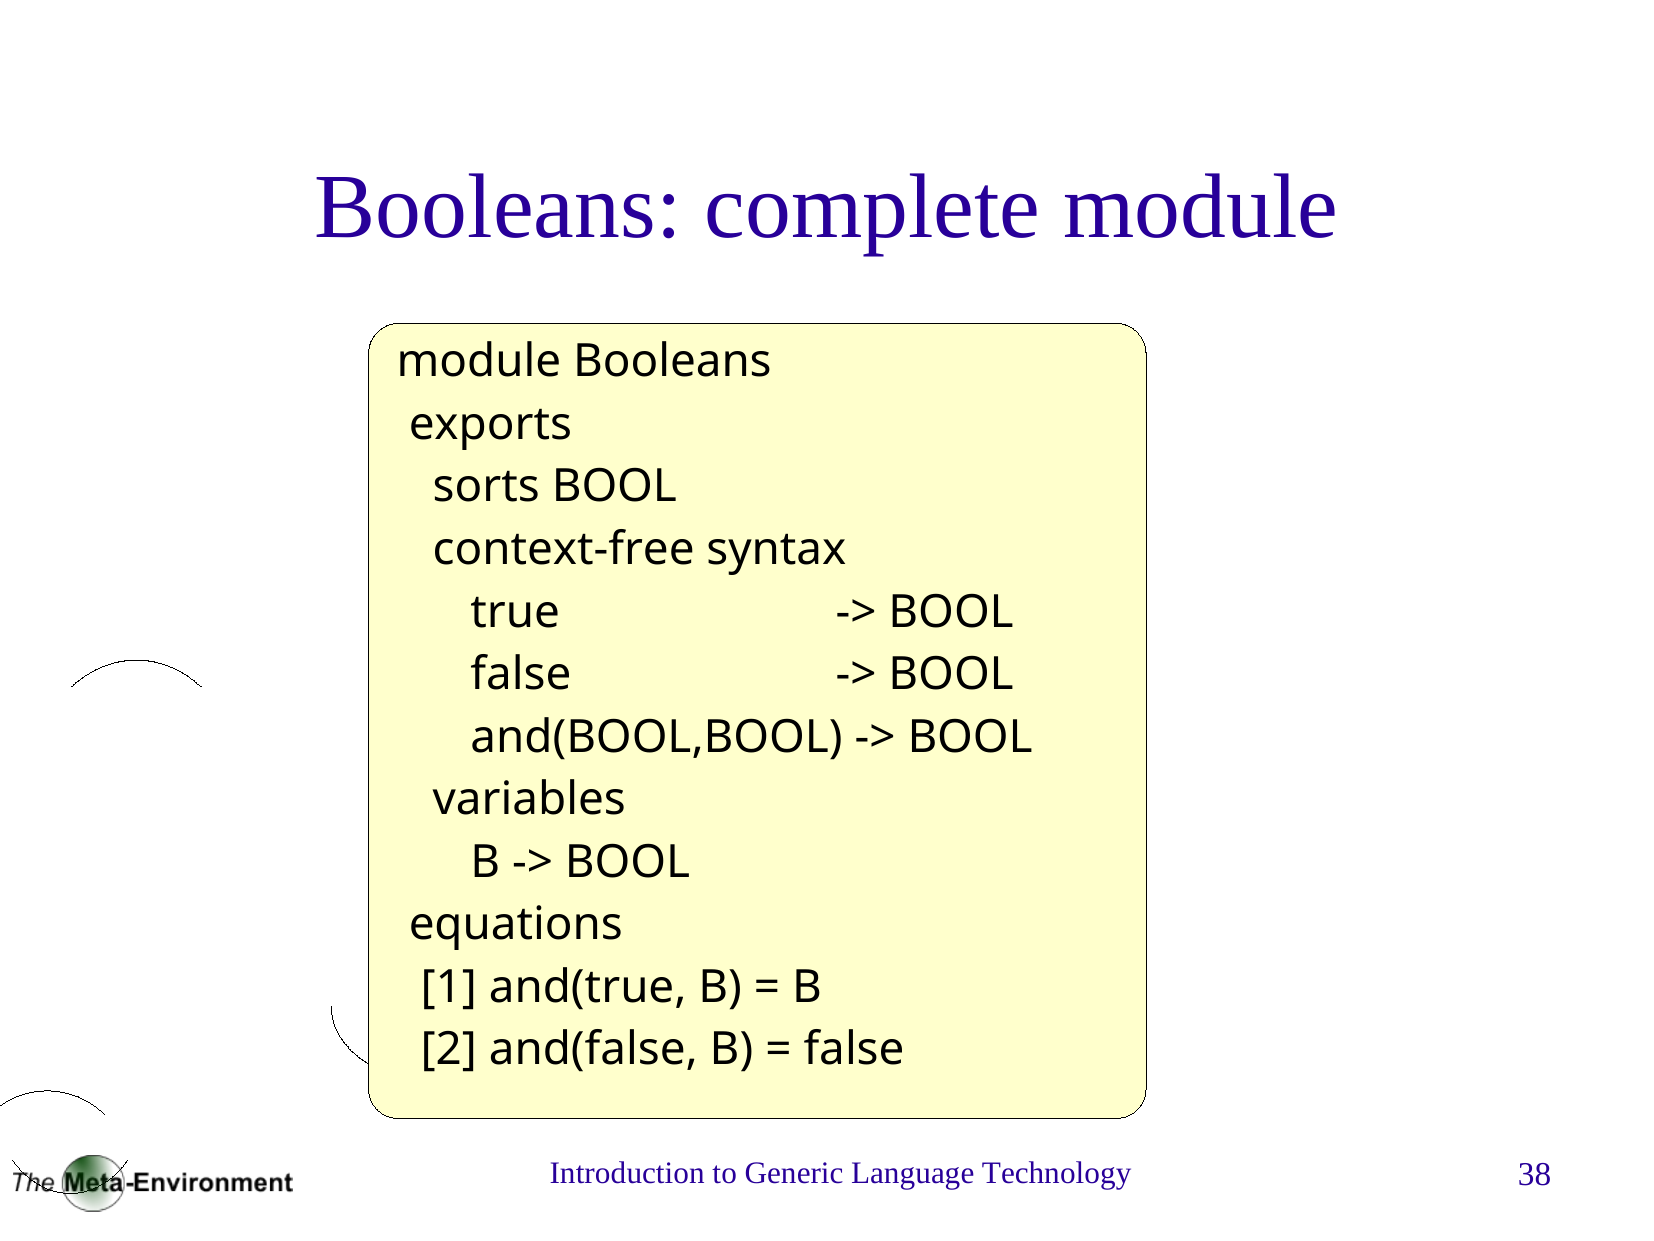

# Booleans: complete module
module Booleans
 exports
 sorts BOOL
 context-free syntax
	true		 -> BOOL
	false		 -> BOOL
	and(BOOL,BOOL) -> BOOL
 variables
	B -> BOOL
 equations
 [1] and(true, B) = B
 [2] and(false, B) = false